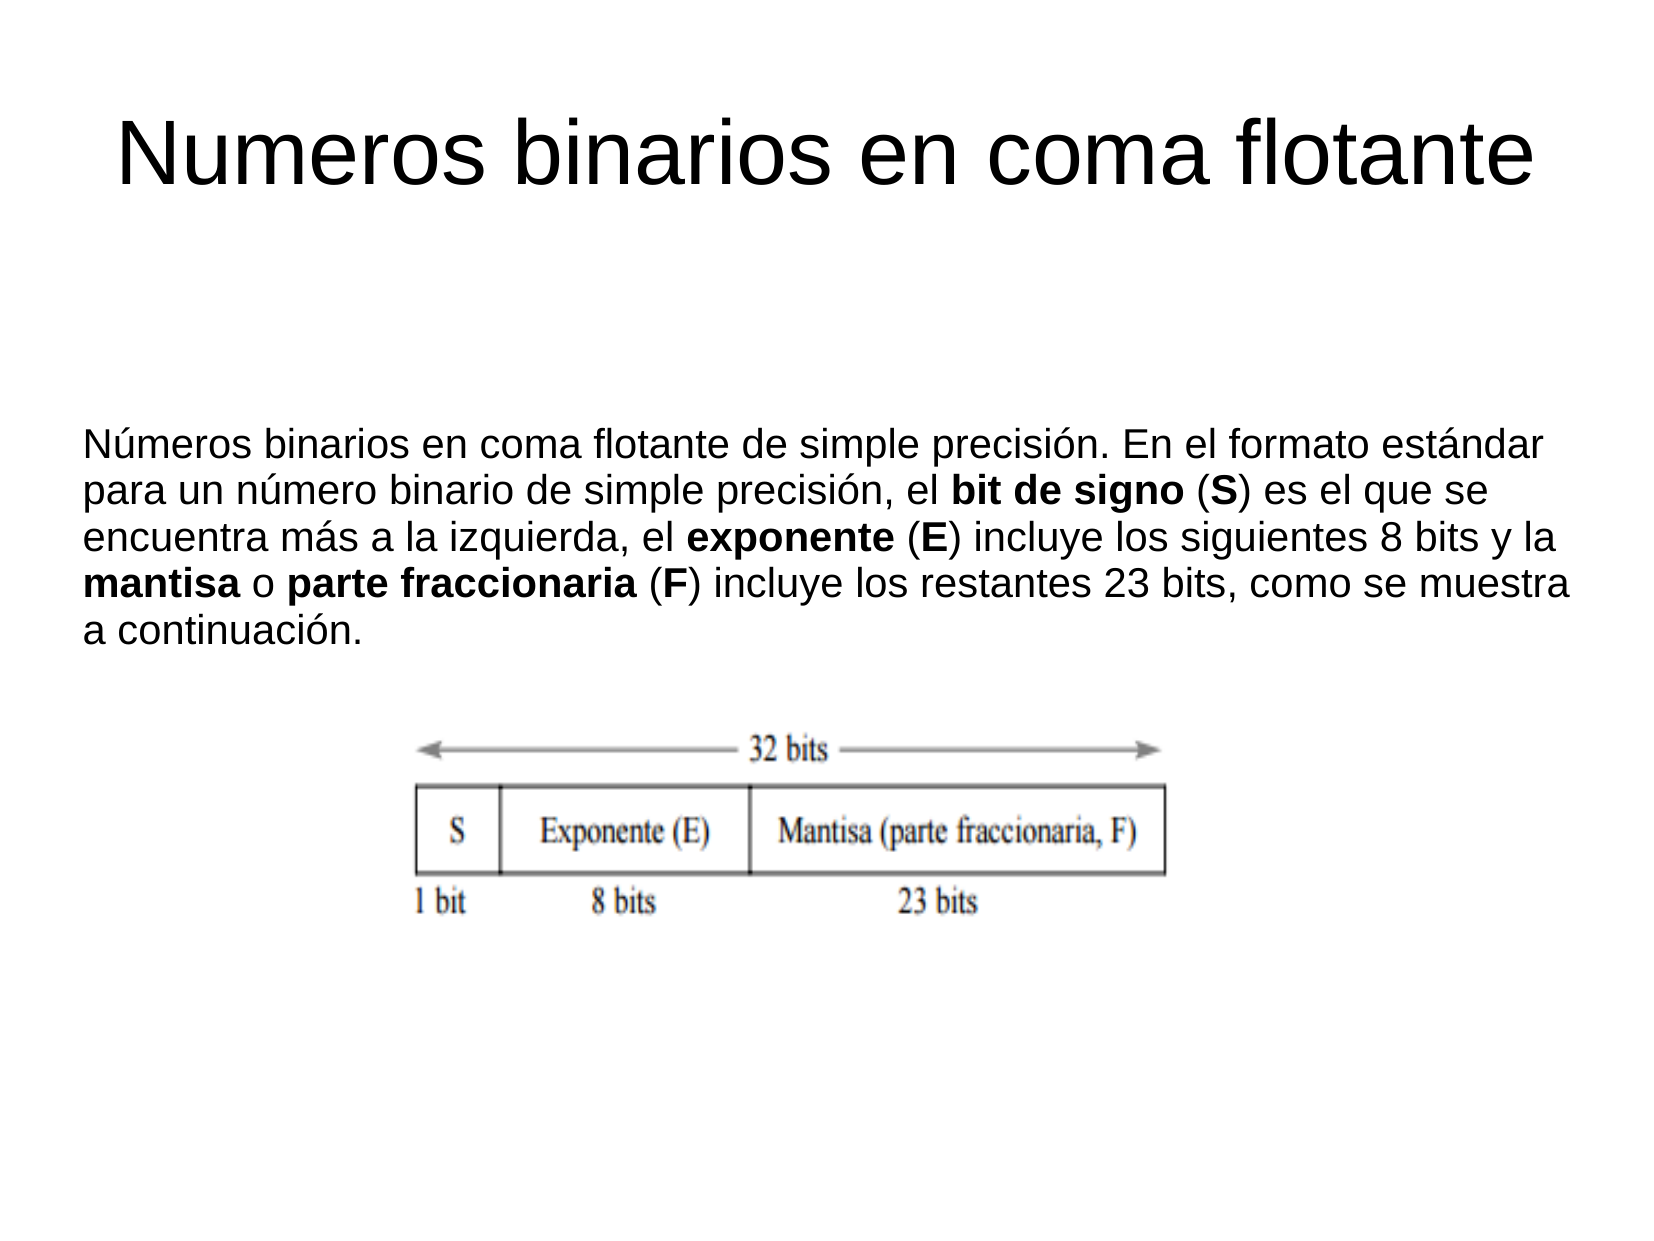

# Numeros binarios en coma flotante
Números binarios en coma flotante de simple precisión. En el formato estándar para un número binario de simple precisión, el bit de signo (S) es el que se encuentra más a la izquierda, el exponente (E) incluye los siguientes 8 bits y la mantisa o parte fraccionaria (F) incluye los restantes 23 bits, como se muestra a continuación.